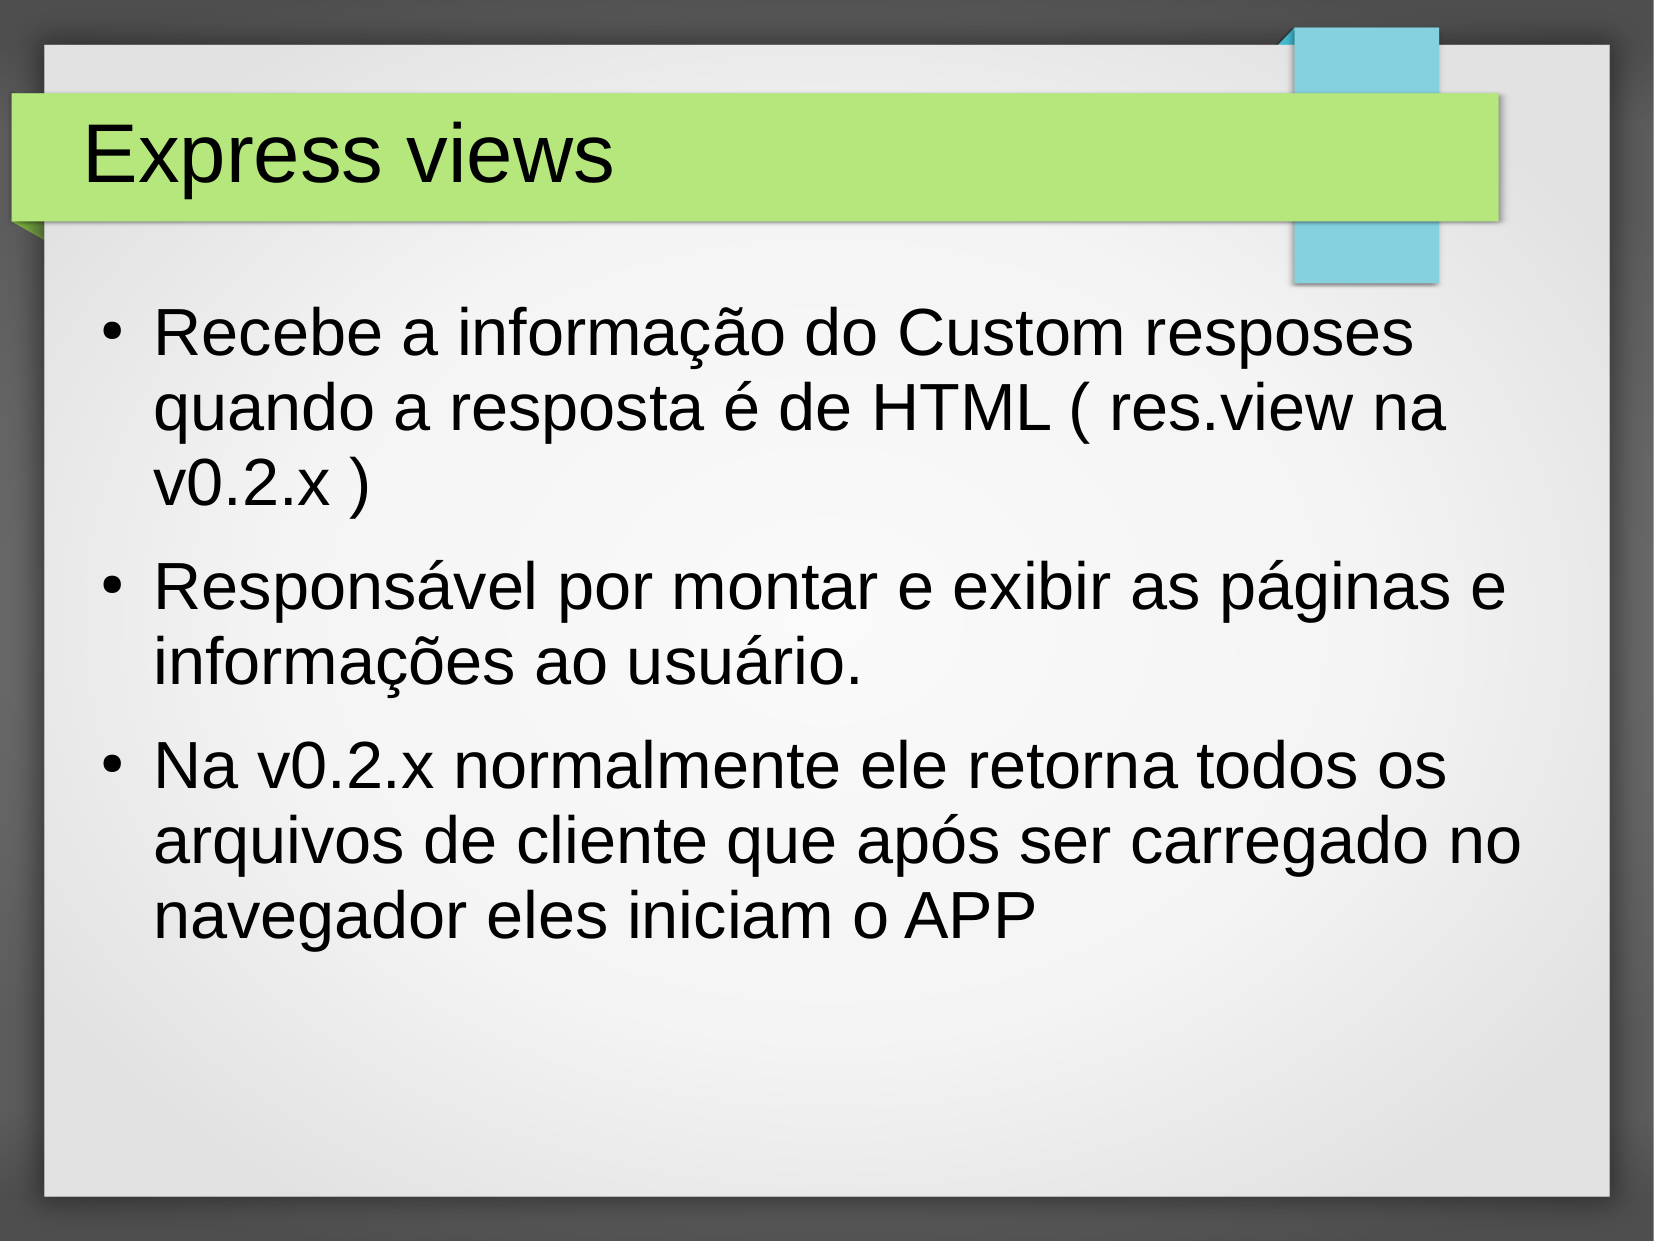

# Express views
Recebe a informação do Custom resposes quando a resposta é de HTML ( res.view na v0.2.x )
Responsável por montar e exibir as páginas e informações ao usuário.
Na v0.2.x normalmente ele retorna todos os arquivos de cliente que após ser carregado no navegador eles iniciam o APP